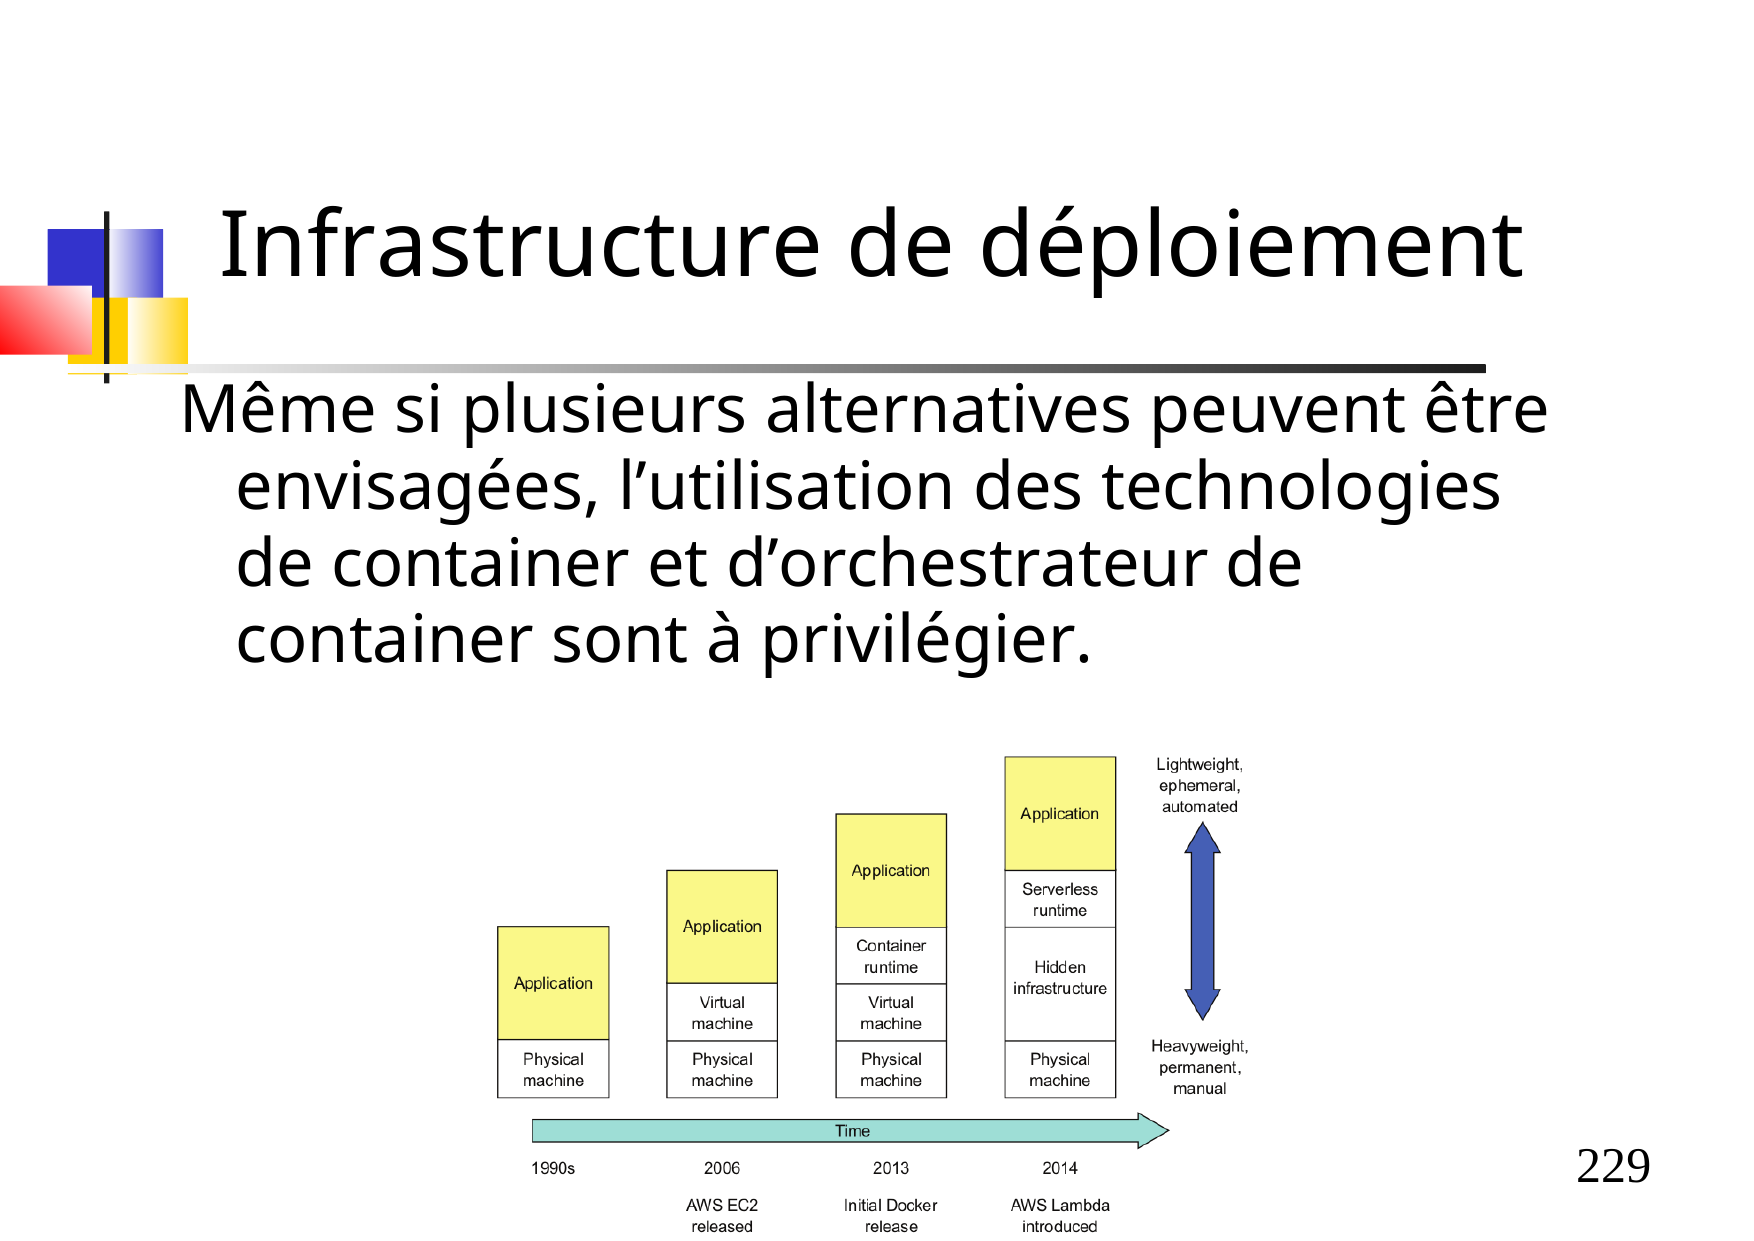

# Infrastructure de déploiement
Même si plusieurs alternatives peuvent être envisagées, l’utilisation des technologies de container et d’orchestrateur de container sont à privilégier.